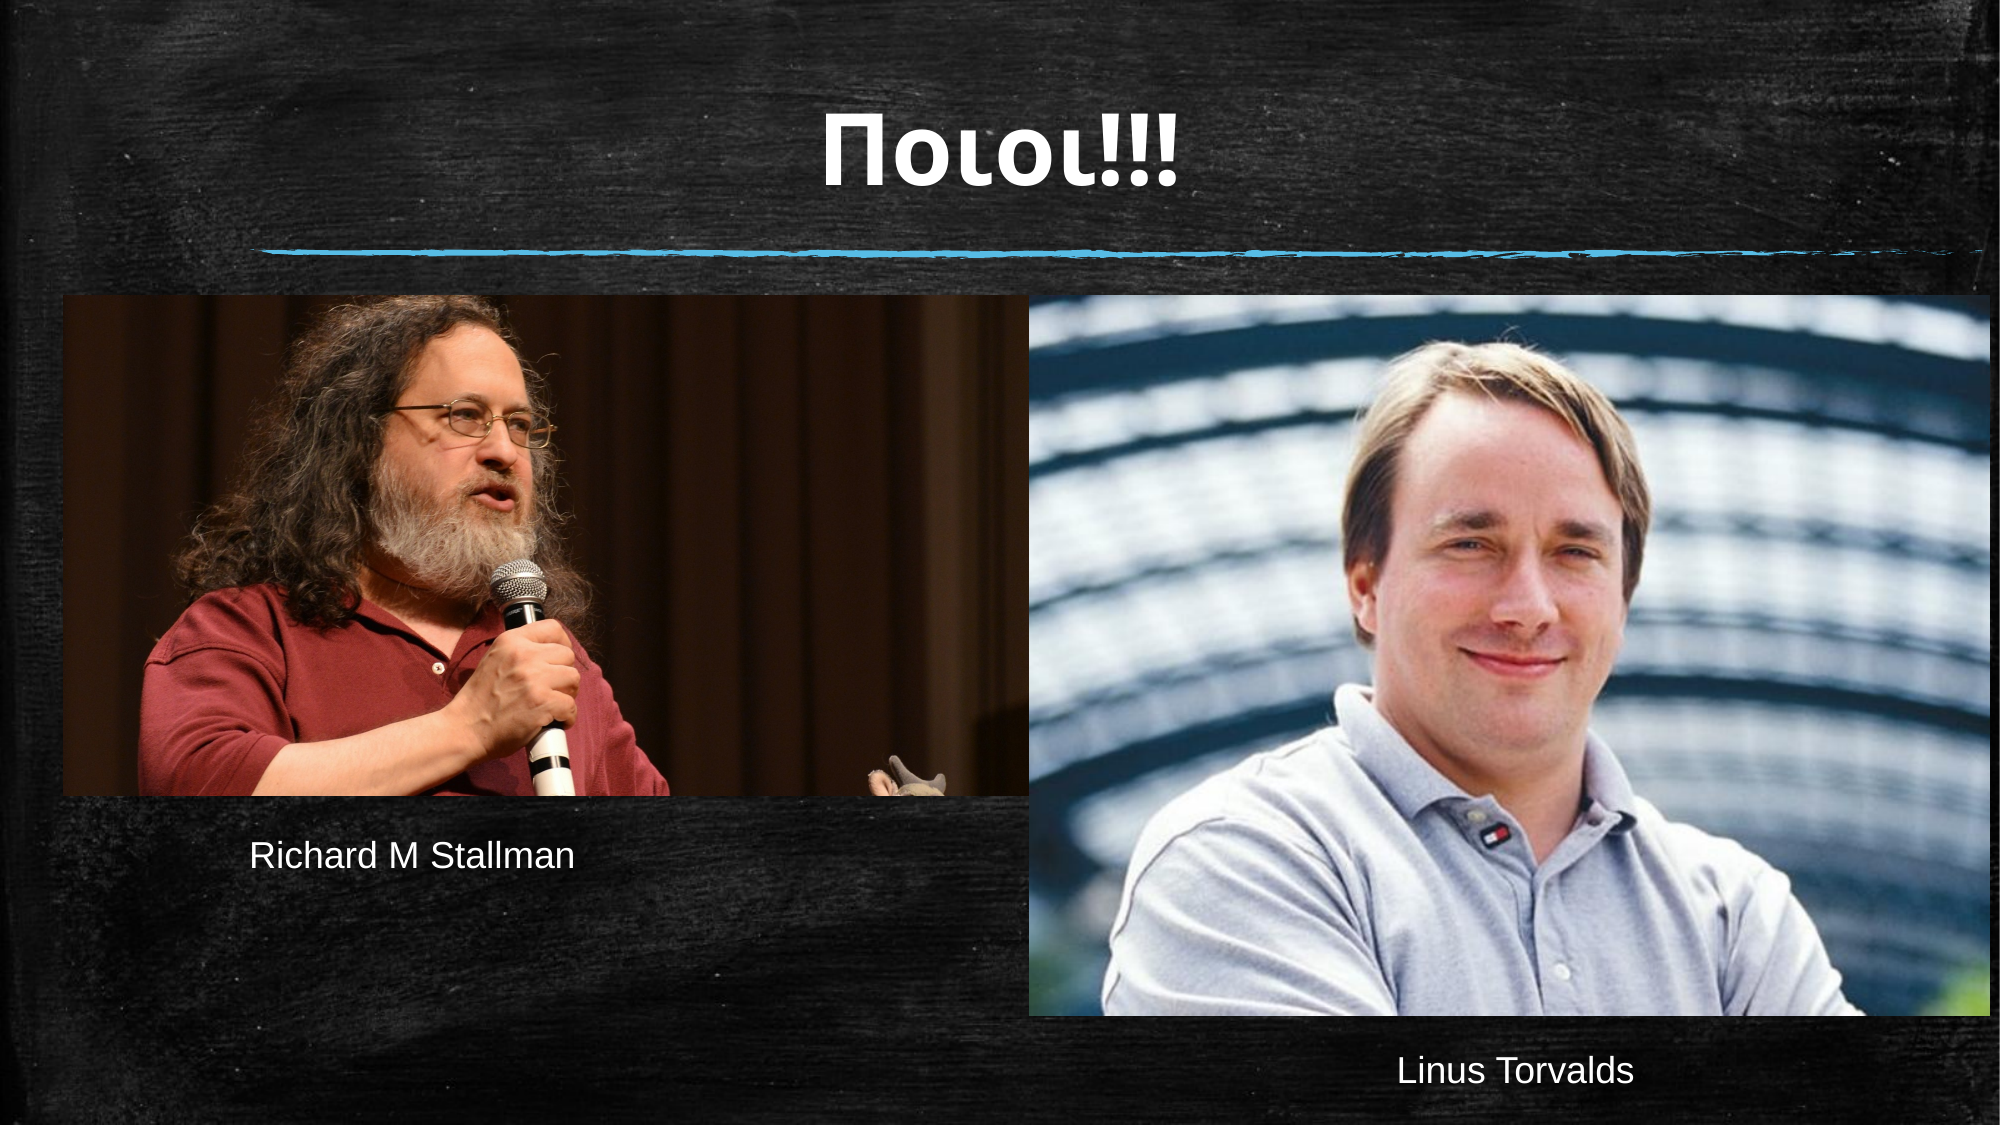

# Ποιοι!!!
Richard M Stallman
Linus Torvalds